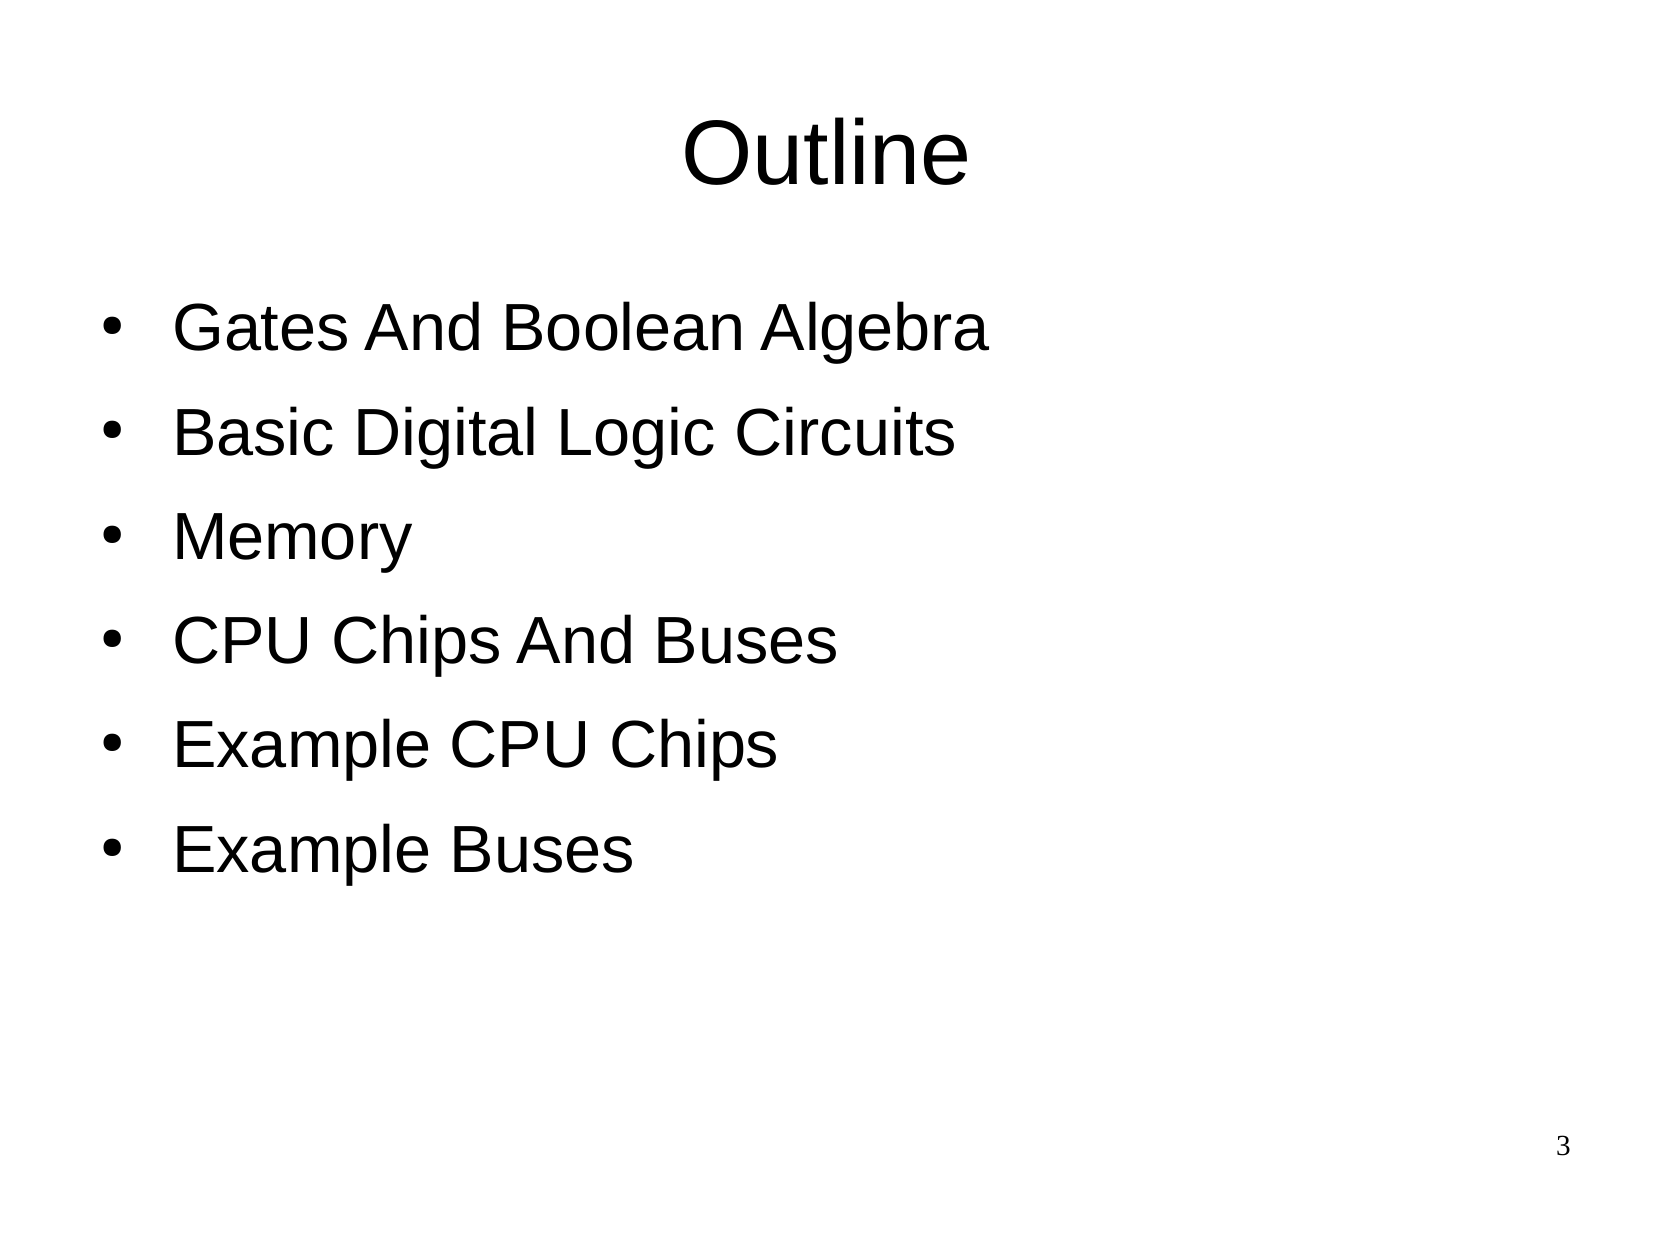

# Outline
 Gates And Boolean Algebra
 Basic Digital Logic Circuits
 Memory
 CPU Chips And Buses
 Example CPU Chips
 Example Buses
3